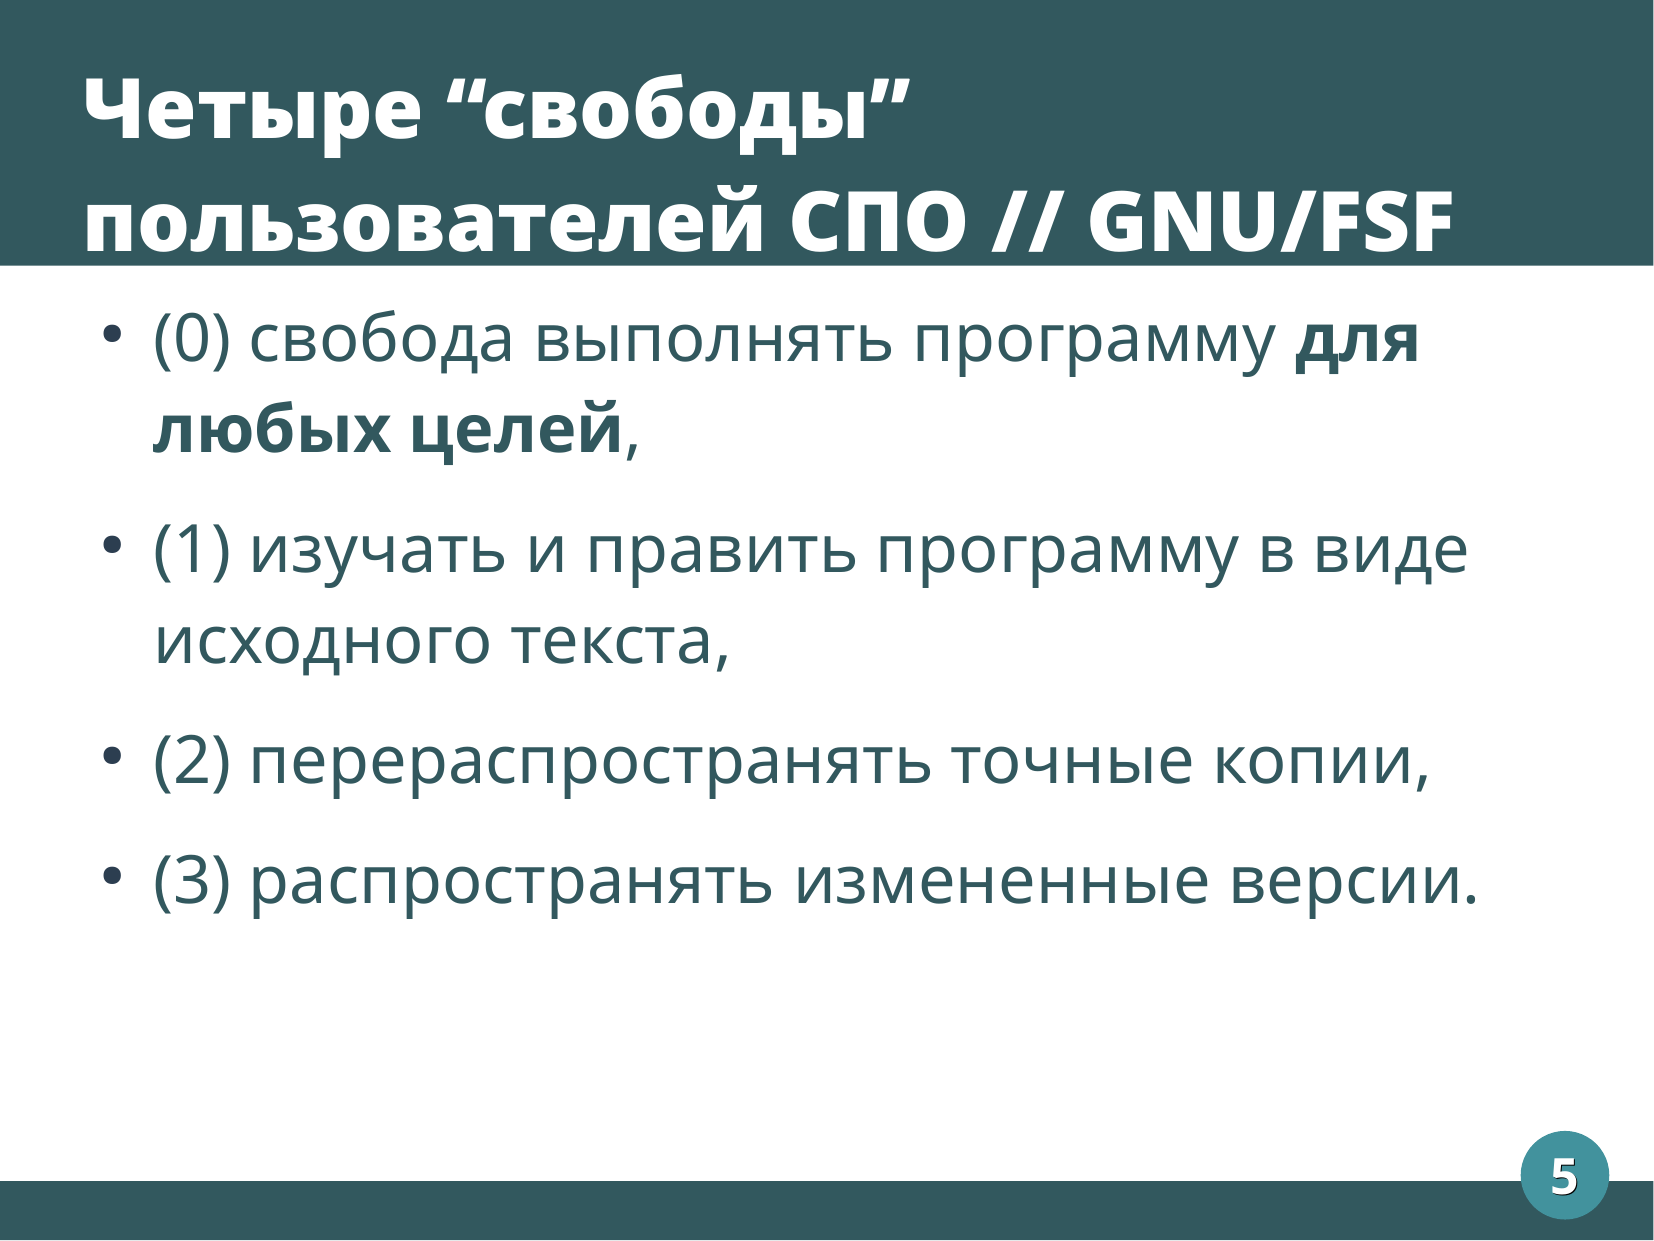

# Четыре “свободы” пользователей СПО // GNU/FSF
(0) свобода выполнять программу для любых целей,
(1) изучать и править программу в виде исходного текста,
(2) перераспространять точные копии,
(3) распространять измененные версии.
5